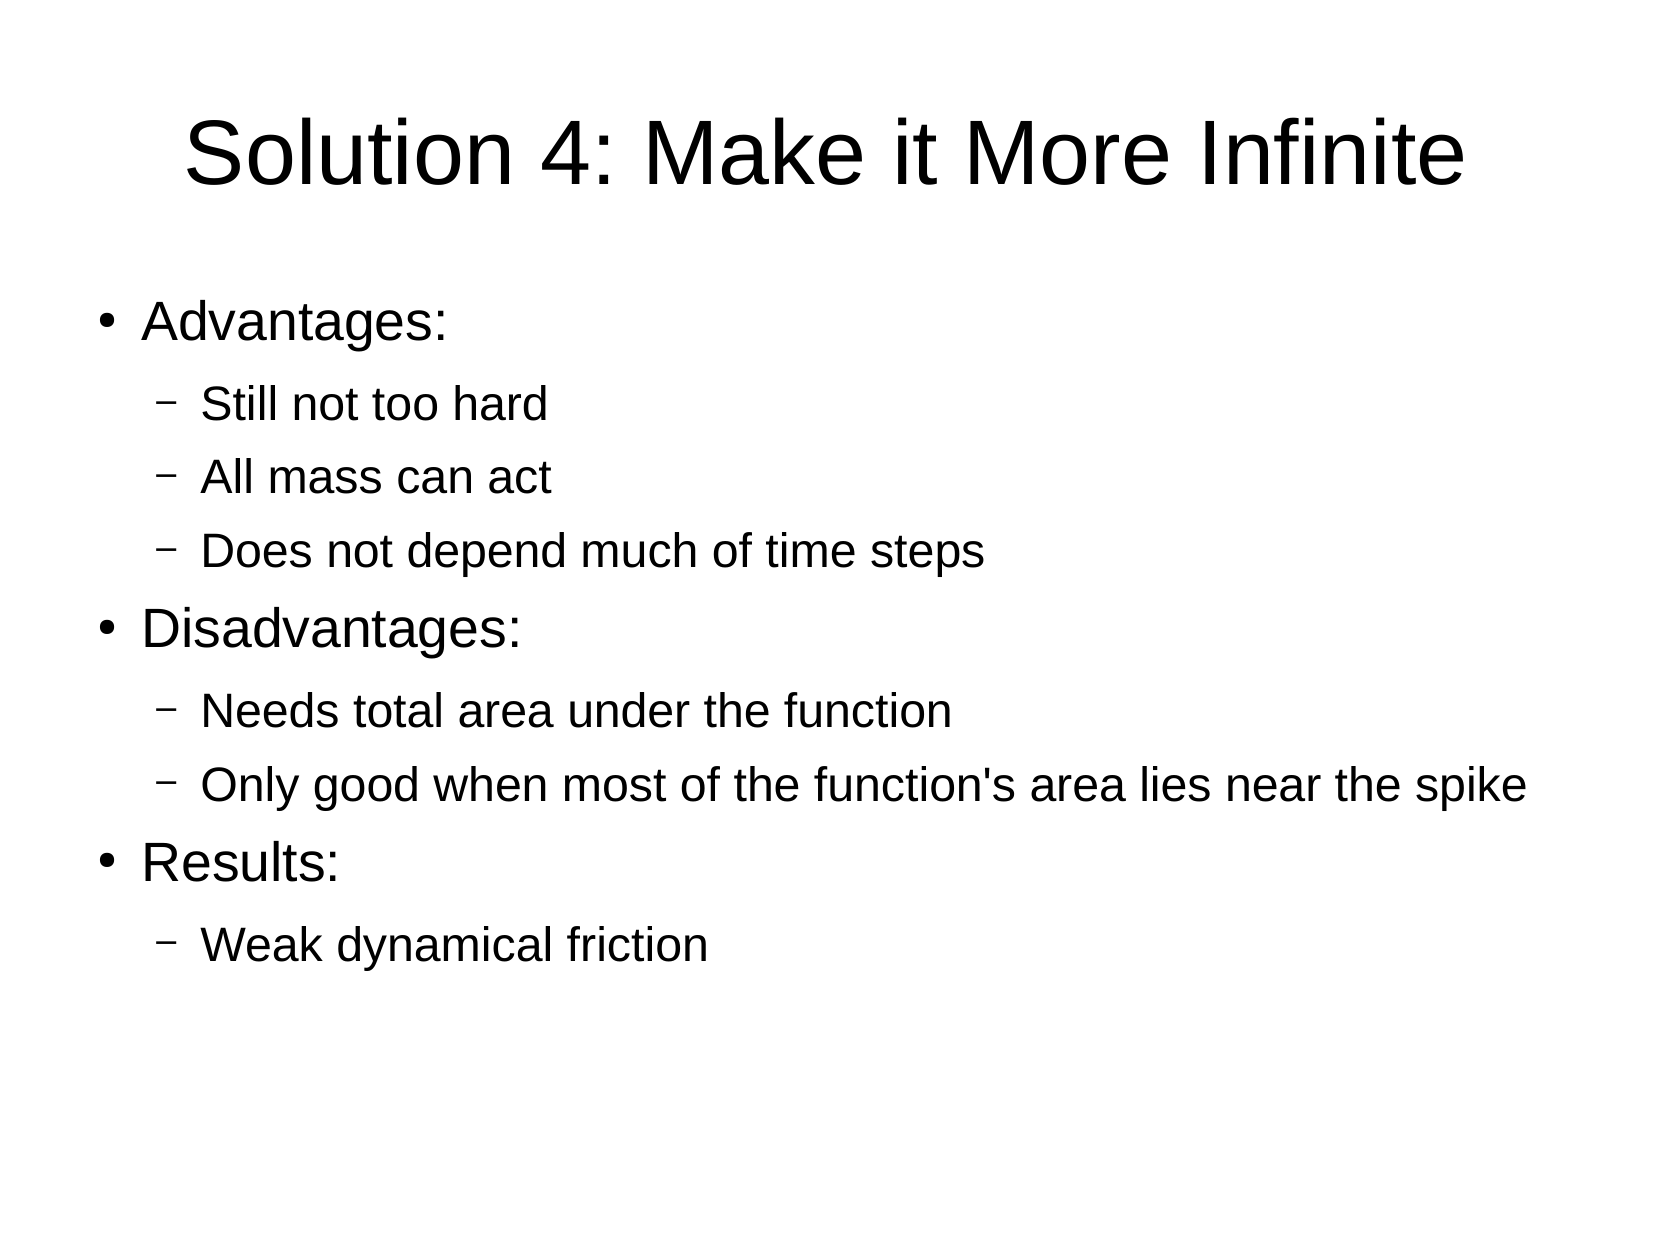

# Solution 4: Make it More Infinite
Advantages:
Still not too hard
All mass can act
Does not depend much of time steps
Disadvantages:
Needs total area under the function
Only good when most of the function's area lies near the spike
Results:
Weak dynamical friction